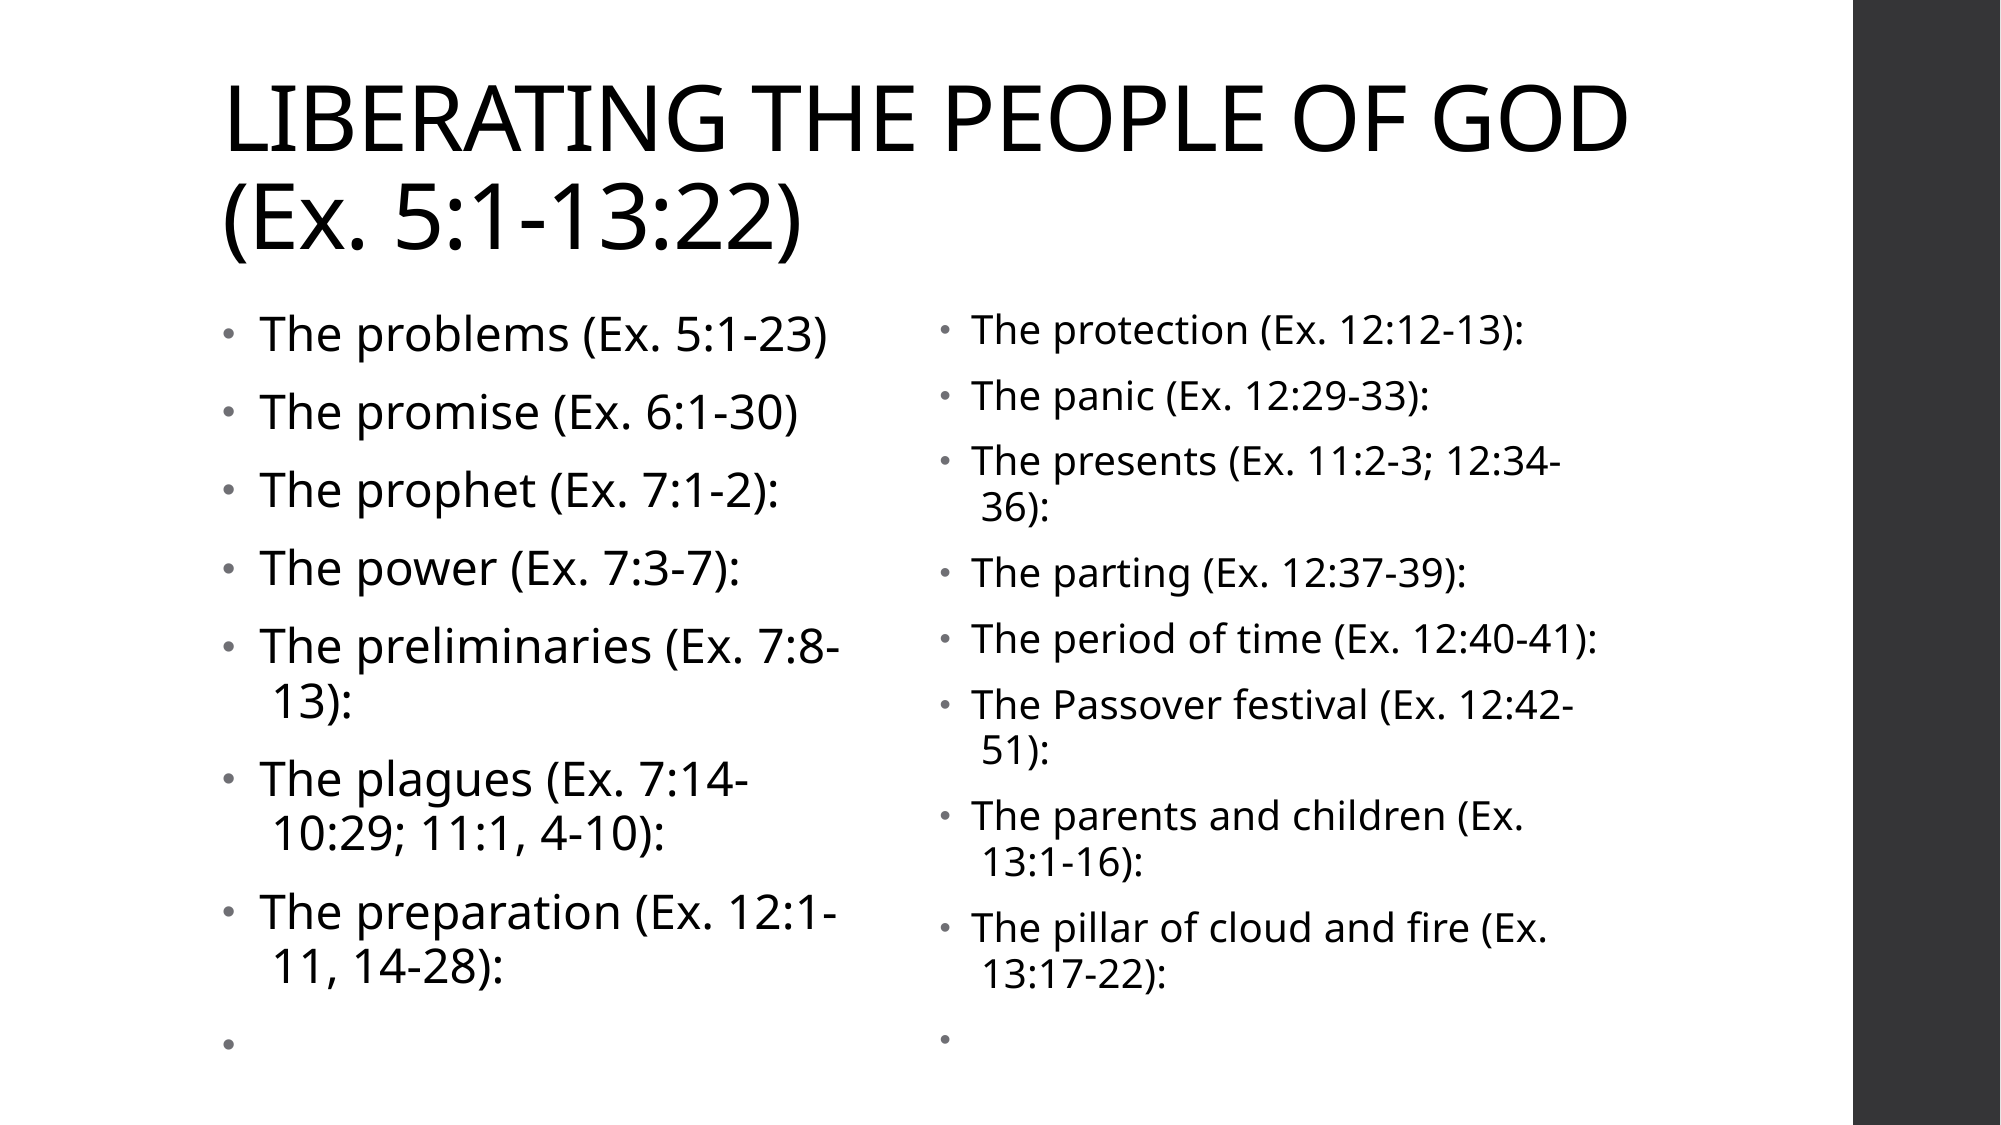

# LIBERATING THE PEOPLE OF GOD (Ex. 5:1-13:22)
 The problems (Ex. 5:1-23)
 The promise (Ex. 6:1-30)
 The prophet (Ex. 7:1-2):
 The power (Ex. 7:3-7):
 The preliminaries (Ex. 7:8-13):
 The plagues (Ex. 7:14-10:29; 11:1, 4-10):
 The preparation (Ex. 12:1-11, 14-28):
 The protection (Ex. 12:12-13):
 The panic (Ex. 12:29-33):
 The presents (Ex. 11:2-3; 12:34-36):
 The parting (Ex. 12:37-39):
 The period of time (Ex. 12:40-41):
 The Passover festival (Ex. 12:42-51):
 The parents and children (Ex. 13:1-16):
 The pillar of cloud and fire (Ex. 13:17-22):